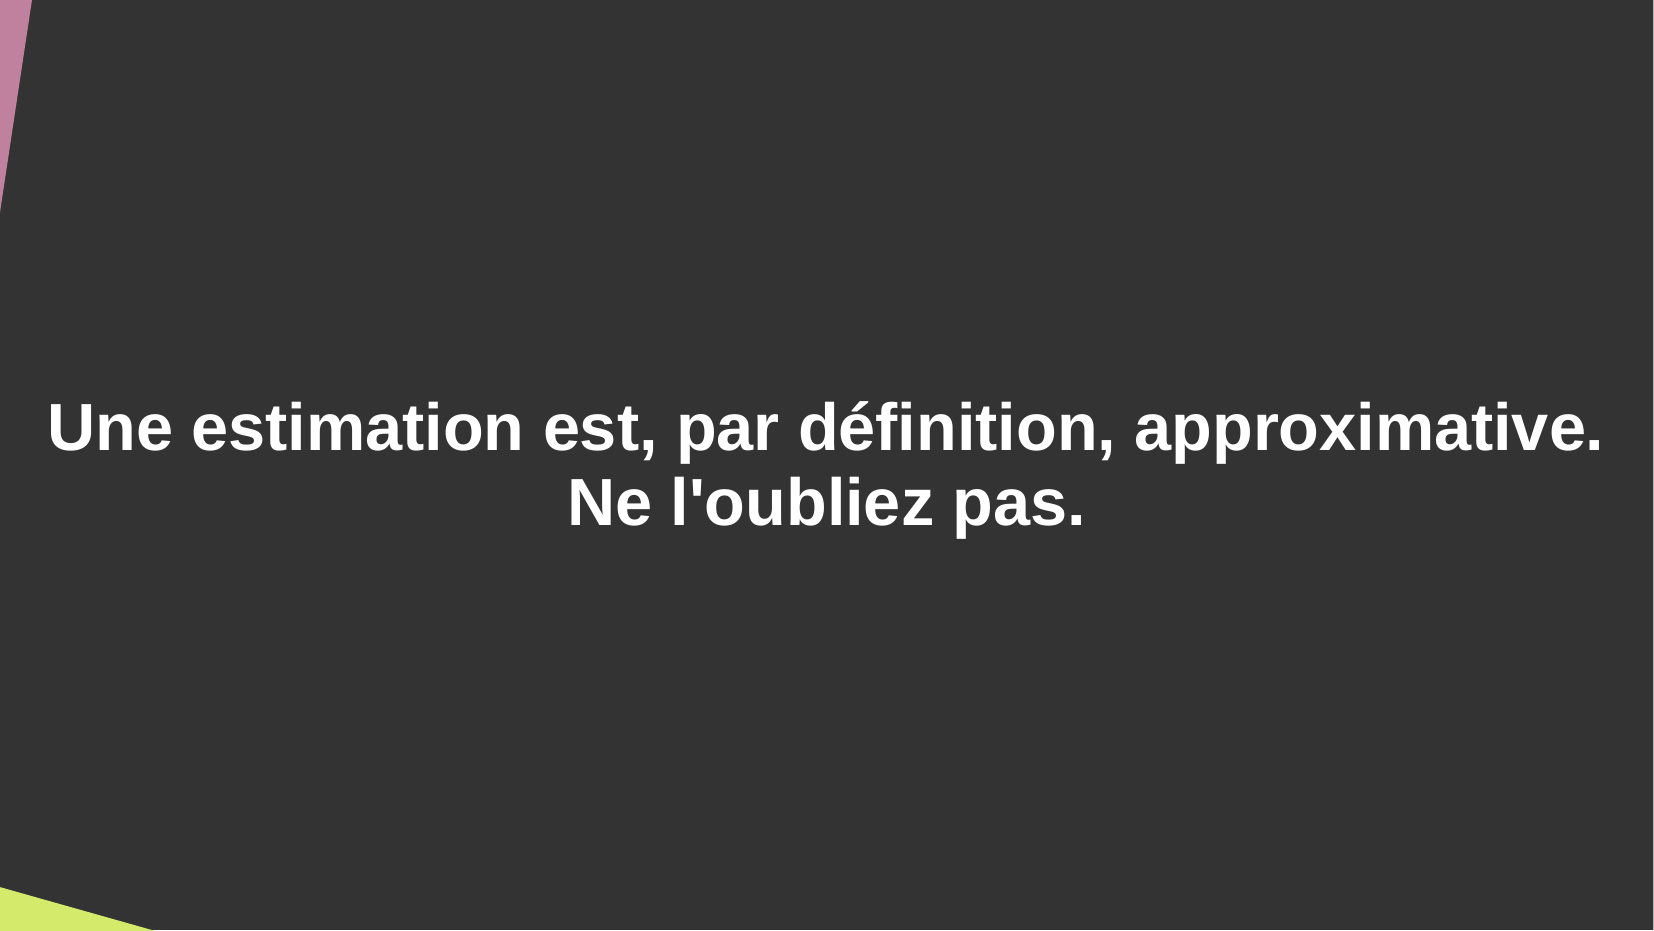

# Une estimation est, par définition, approximative. Ne l'oubliez pas.